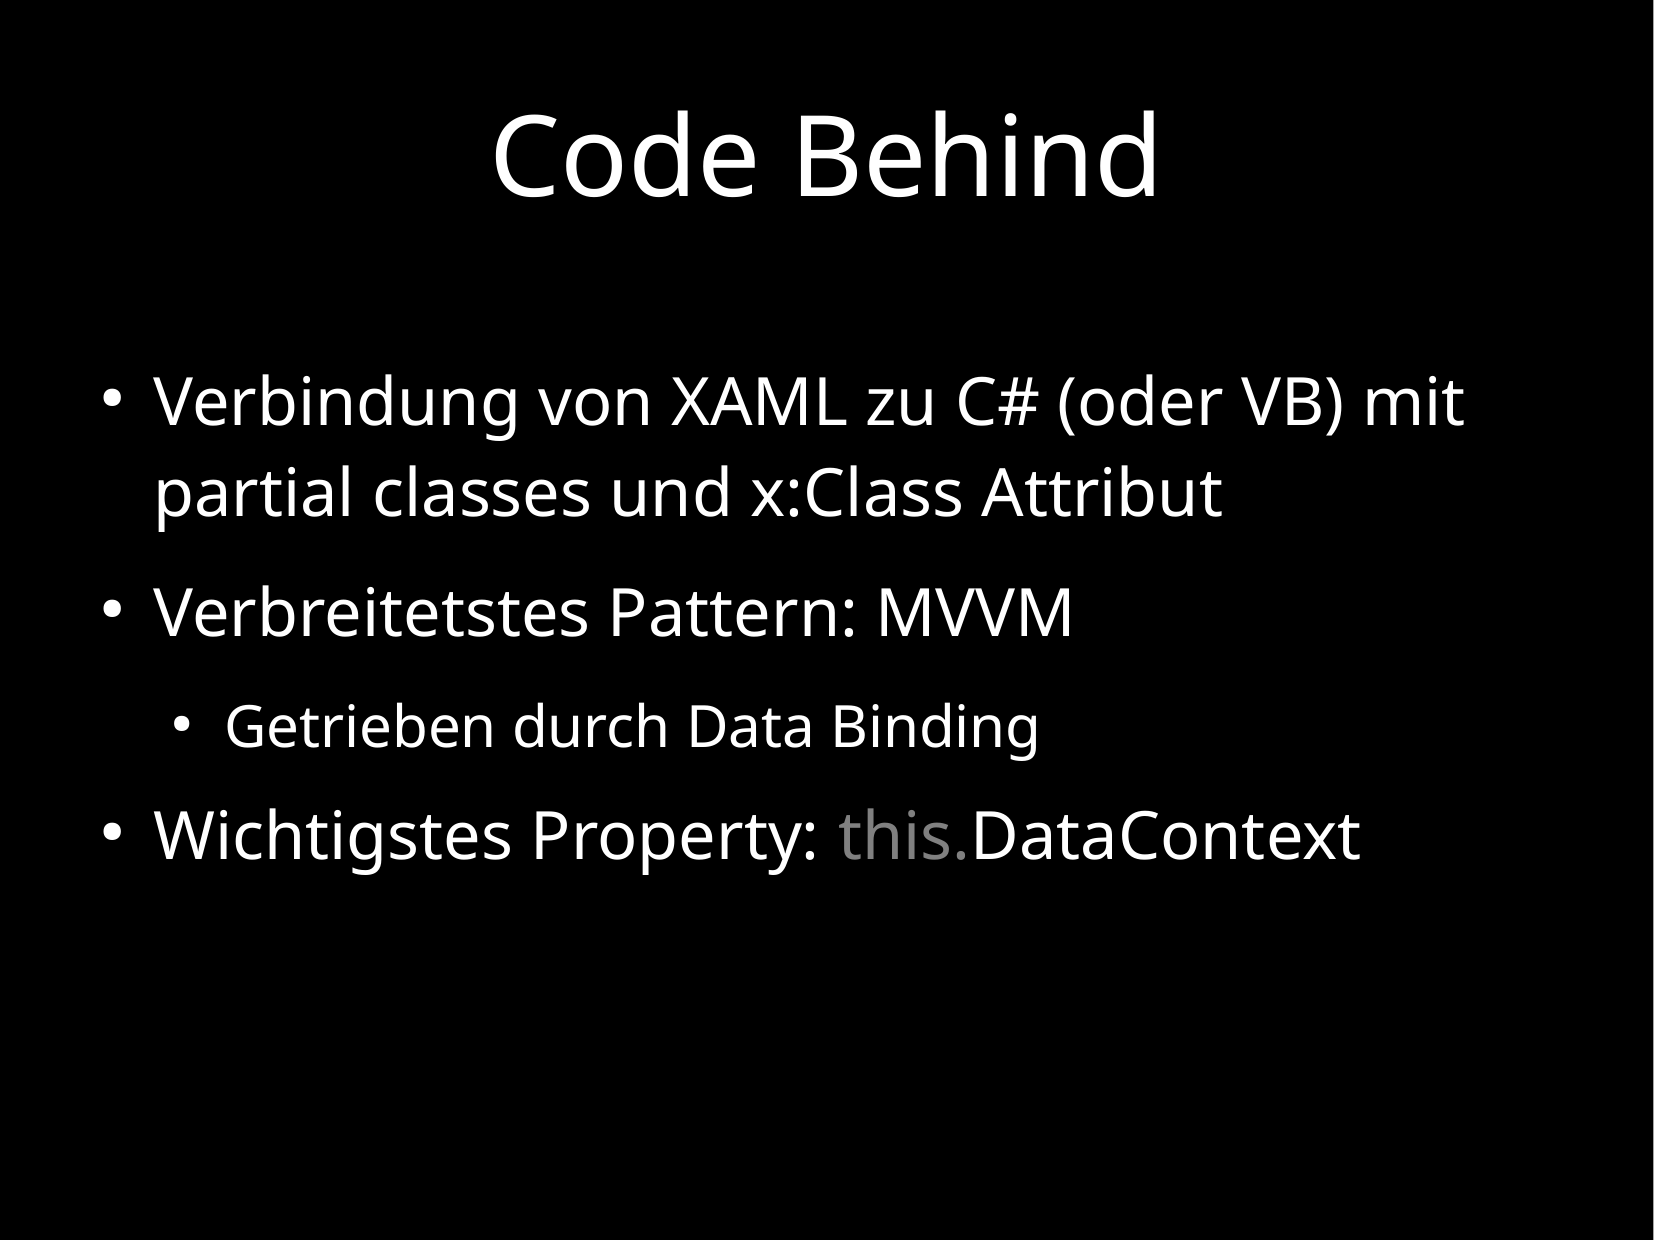

# Code Behind
Verbindung von XAML zu C# (oder VB) mit partial classes und x:Class Attribut
Verbreitetstes Pattern: MVVM
Getrieben durch Data Binding
Wichtigstes Property: this.DataContext